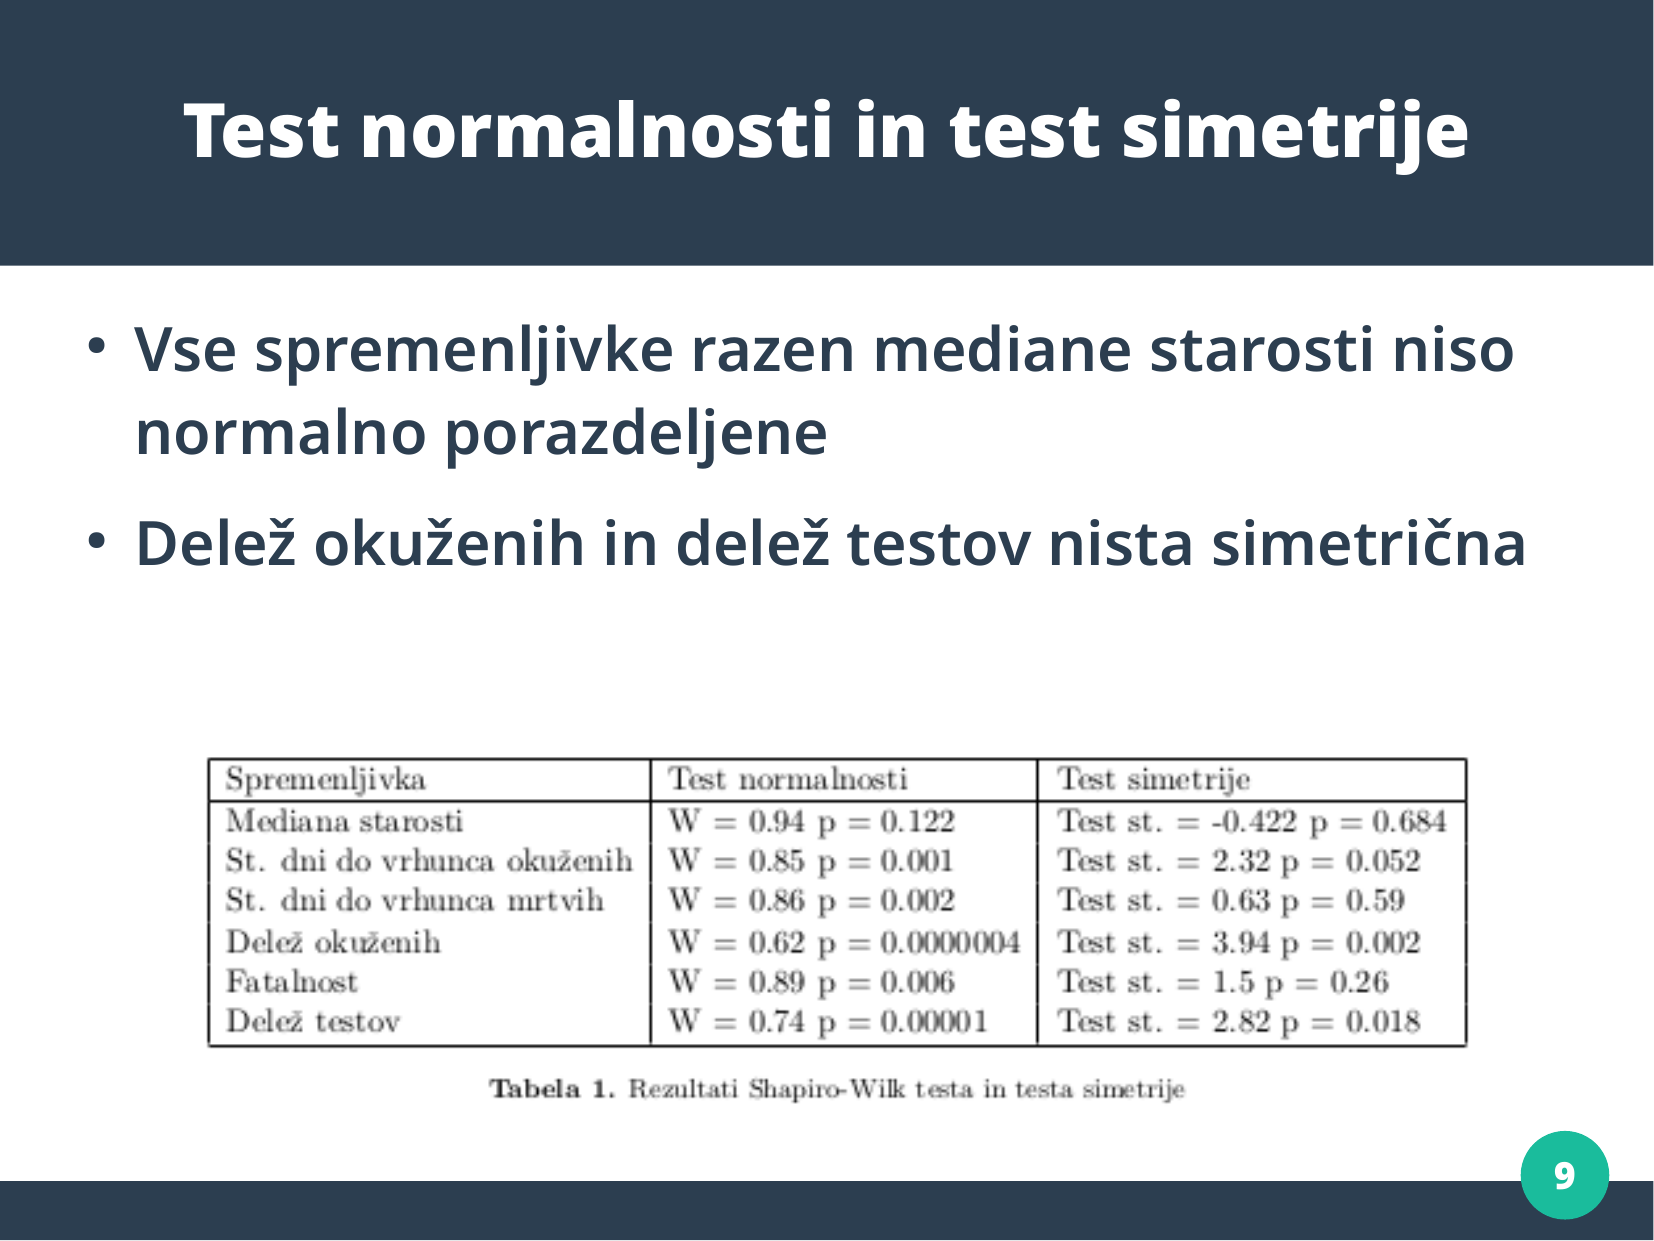

# Test normalnosti in test simetrije
Vse spremenljivke razen mediane starosti niso normalno porazdeljene
Delež okuženih in delež testov nista simetrična
9